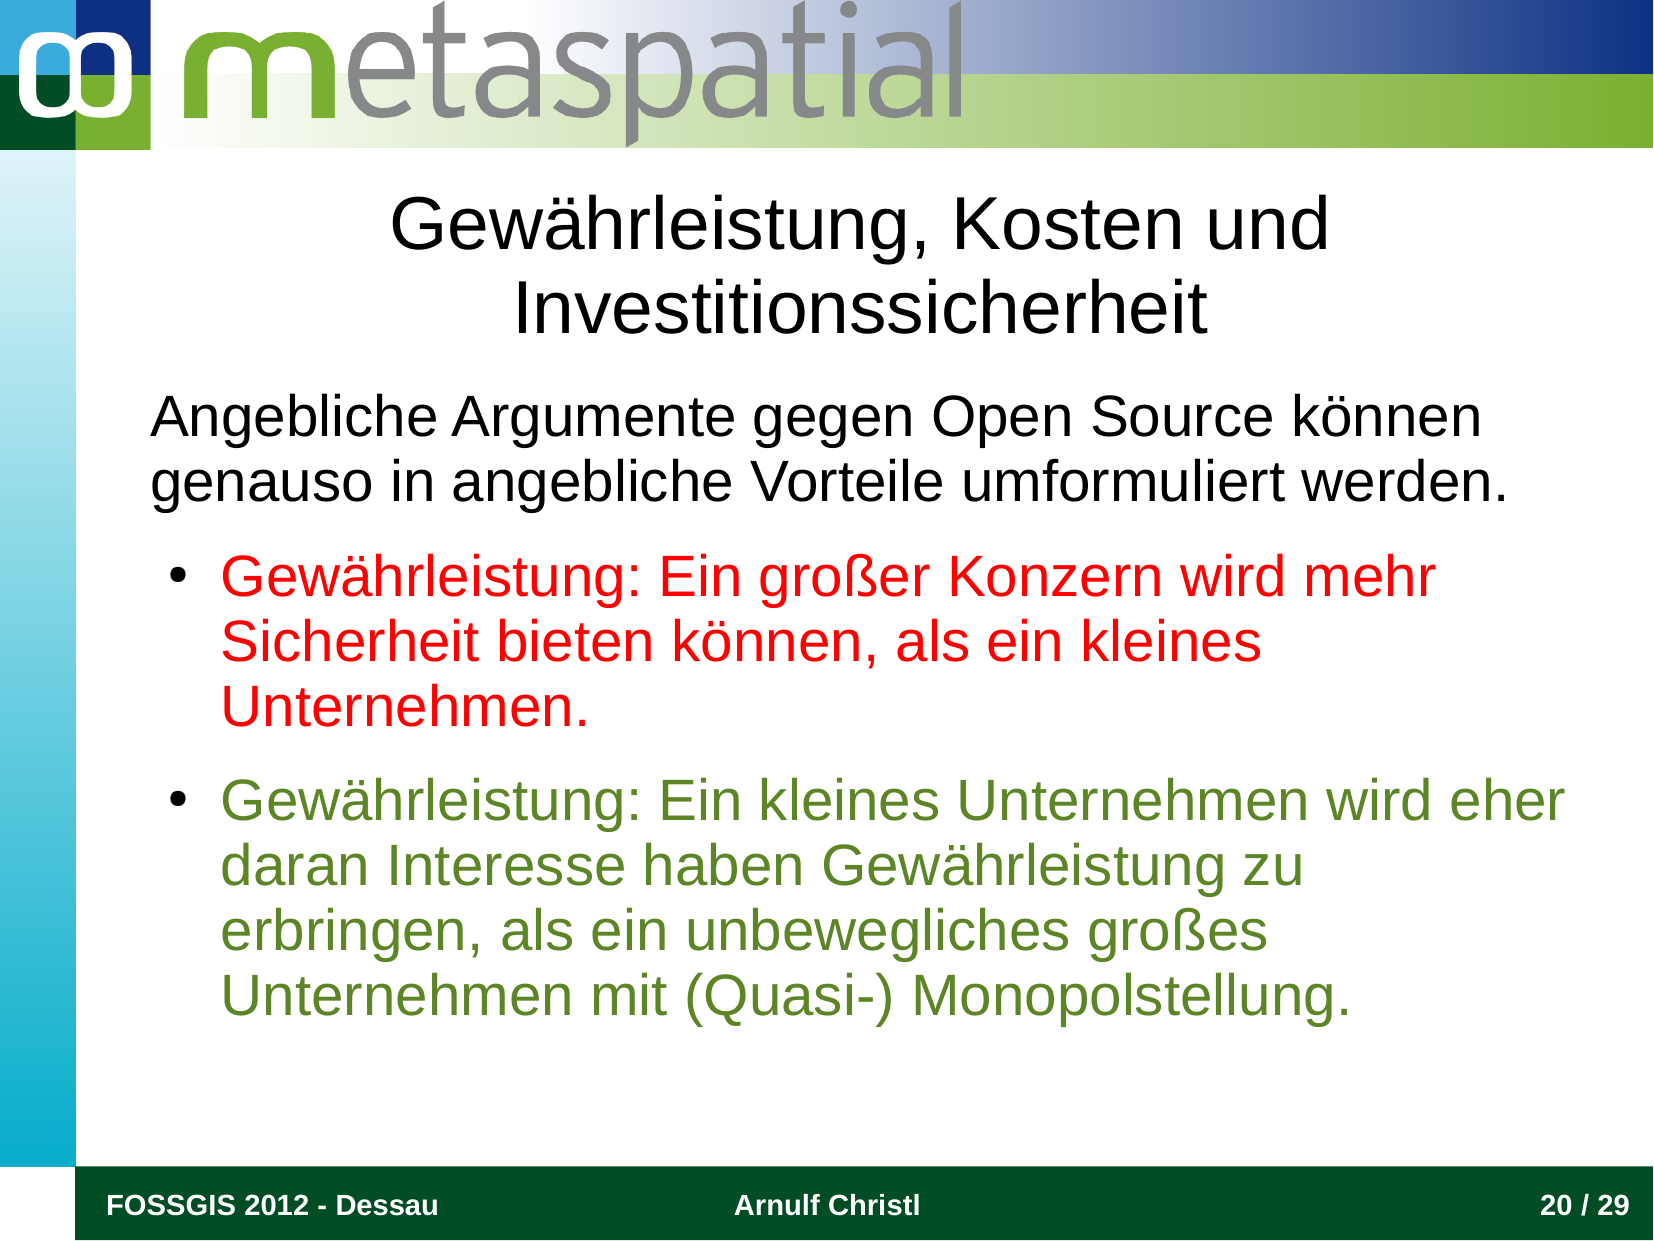

# Gewährleistung, Kosten und Investitionssicherheit
Angebliche Argumente gegen Open Source können genauso in angebliche Vorteile umformuliert werden.
Gewährleistung: Ein großer Konzern wird mehr Sicherheit bieten können, als ein kleines Unternehmen.
Gewährleistung: Ein kleines Unternehmen wird eher daran Interesse haben Gewährleistung zu erbringen, als ein unbewegliches großes Unternehmen mit (Quasi-) Monopolstellung.
FOSSGIS 2012 - Dessau
Arnulf Christl
20